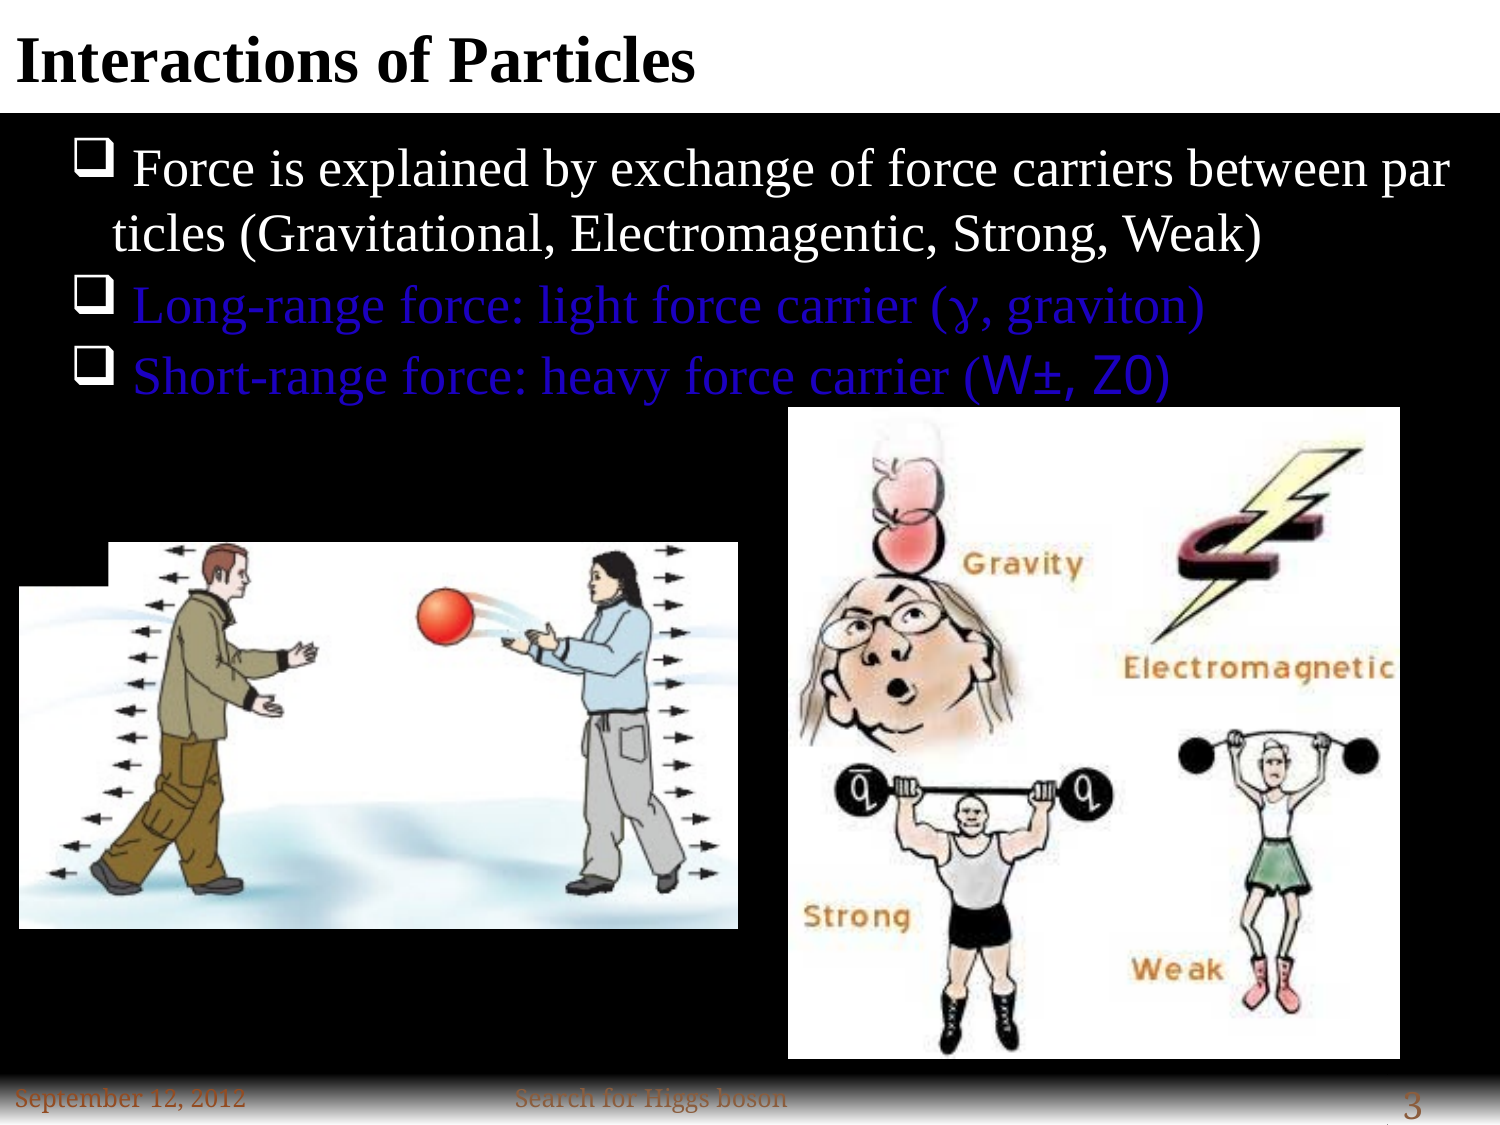

# Interactions of Particles
 Force is explained by exchange of force carriers between particles (Gravitational, Electromagentic, Strong, Weak)
 Long-range force: light force carrier (g, graviton)
 Short-range force: heavy force carrier (W±, Z0)
September 12, 2012
Search for Higgs boson